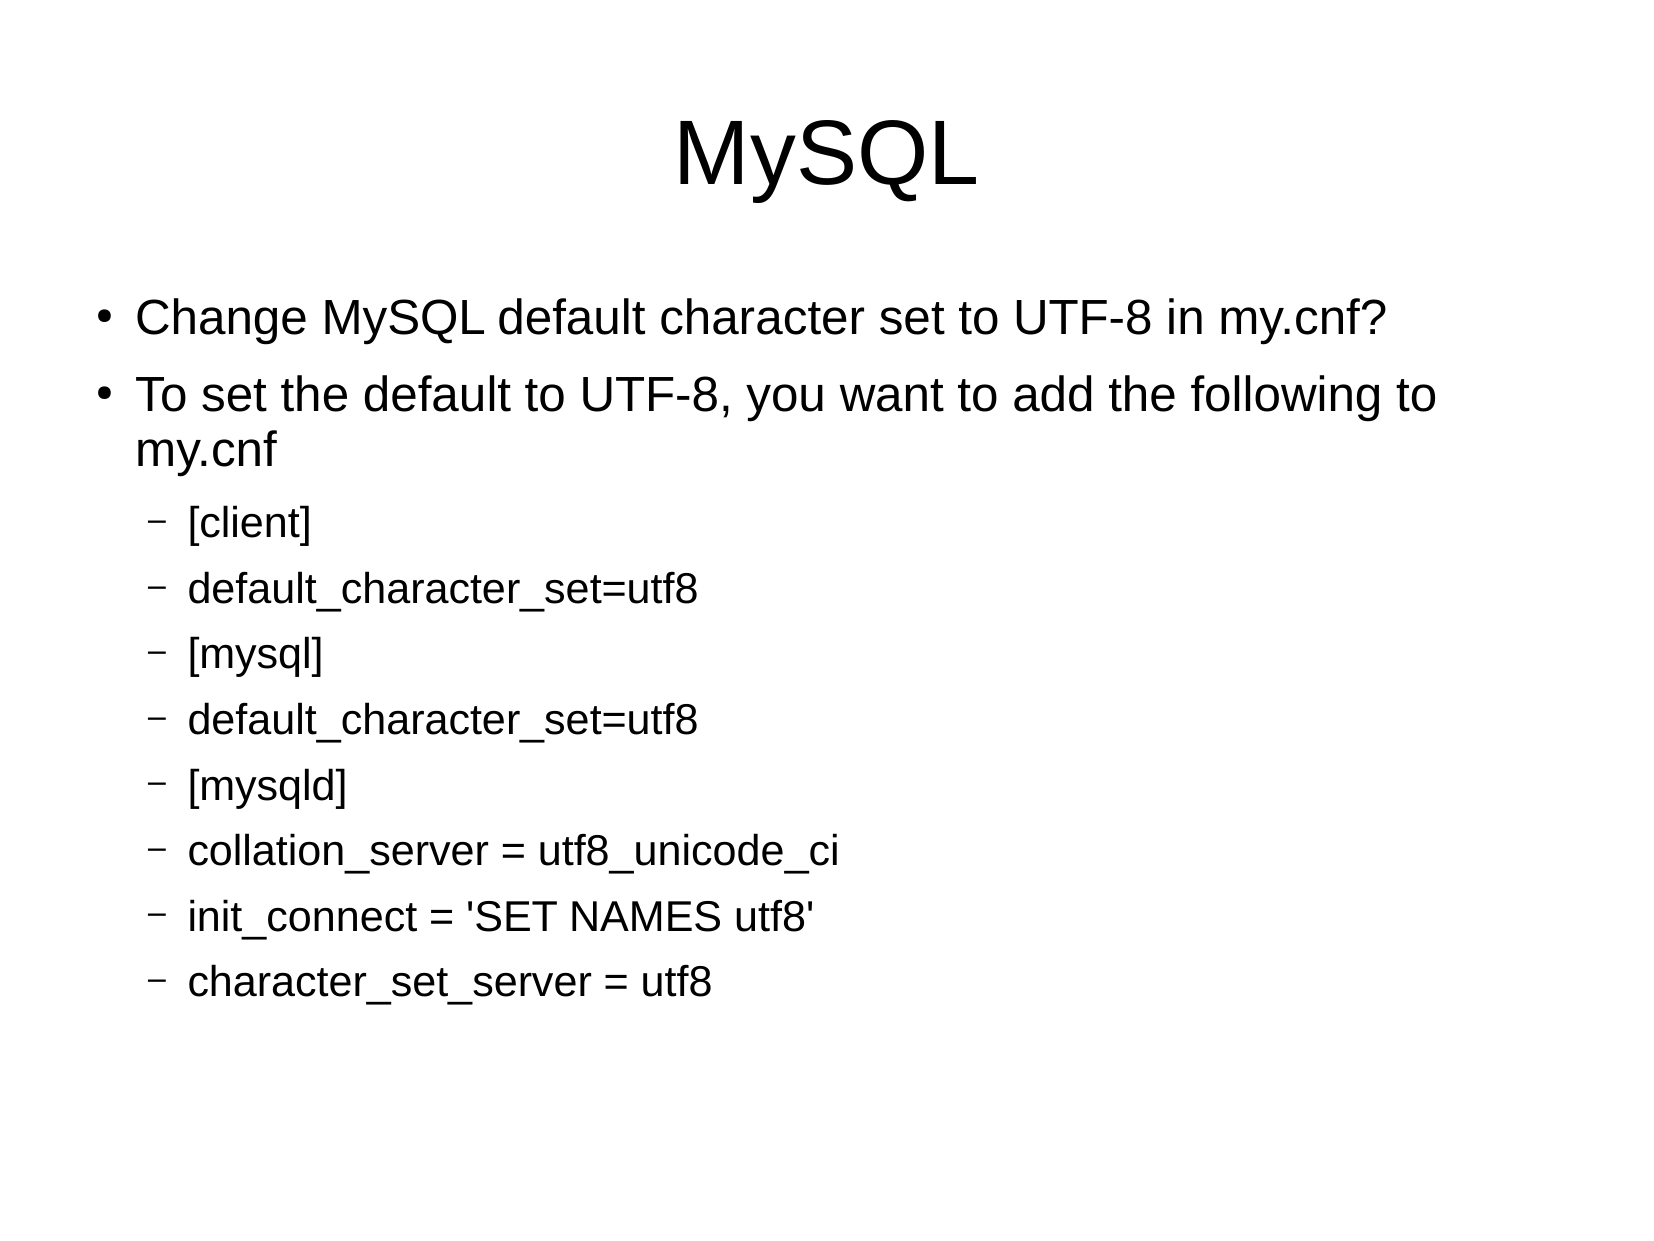

# MySQL
Change MySQL default character set to UTF-8 in my.cnf?
To set the default to UTF-8, you want to add the following to my.cnf
[client]
default_character_set=utf8
[mysql]
default_character_set=utf8
[mysqld]
collation_server = utf8_unicode_ci
init_connect = 'SET NAMES utf8'
character_set_server = utf8